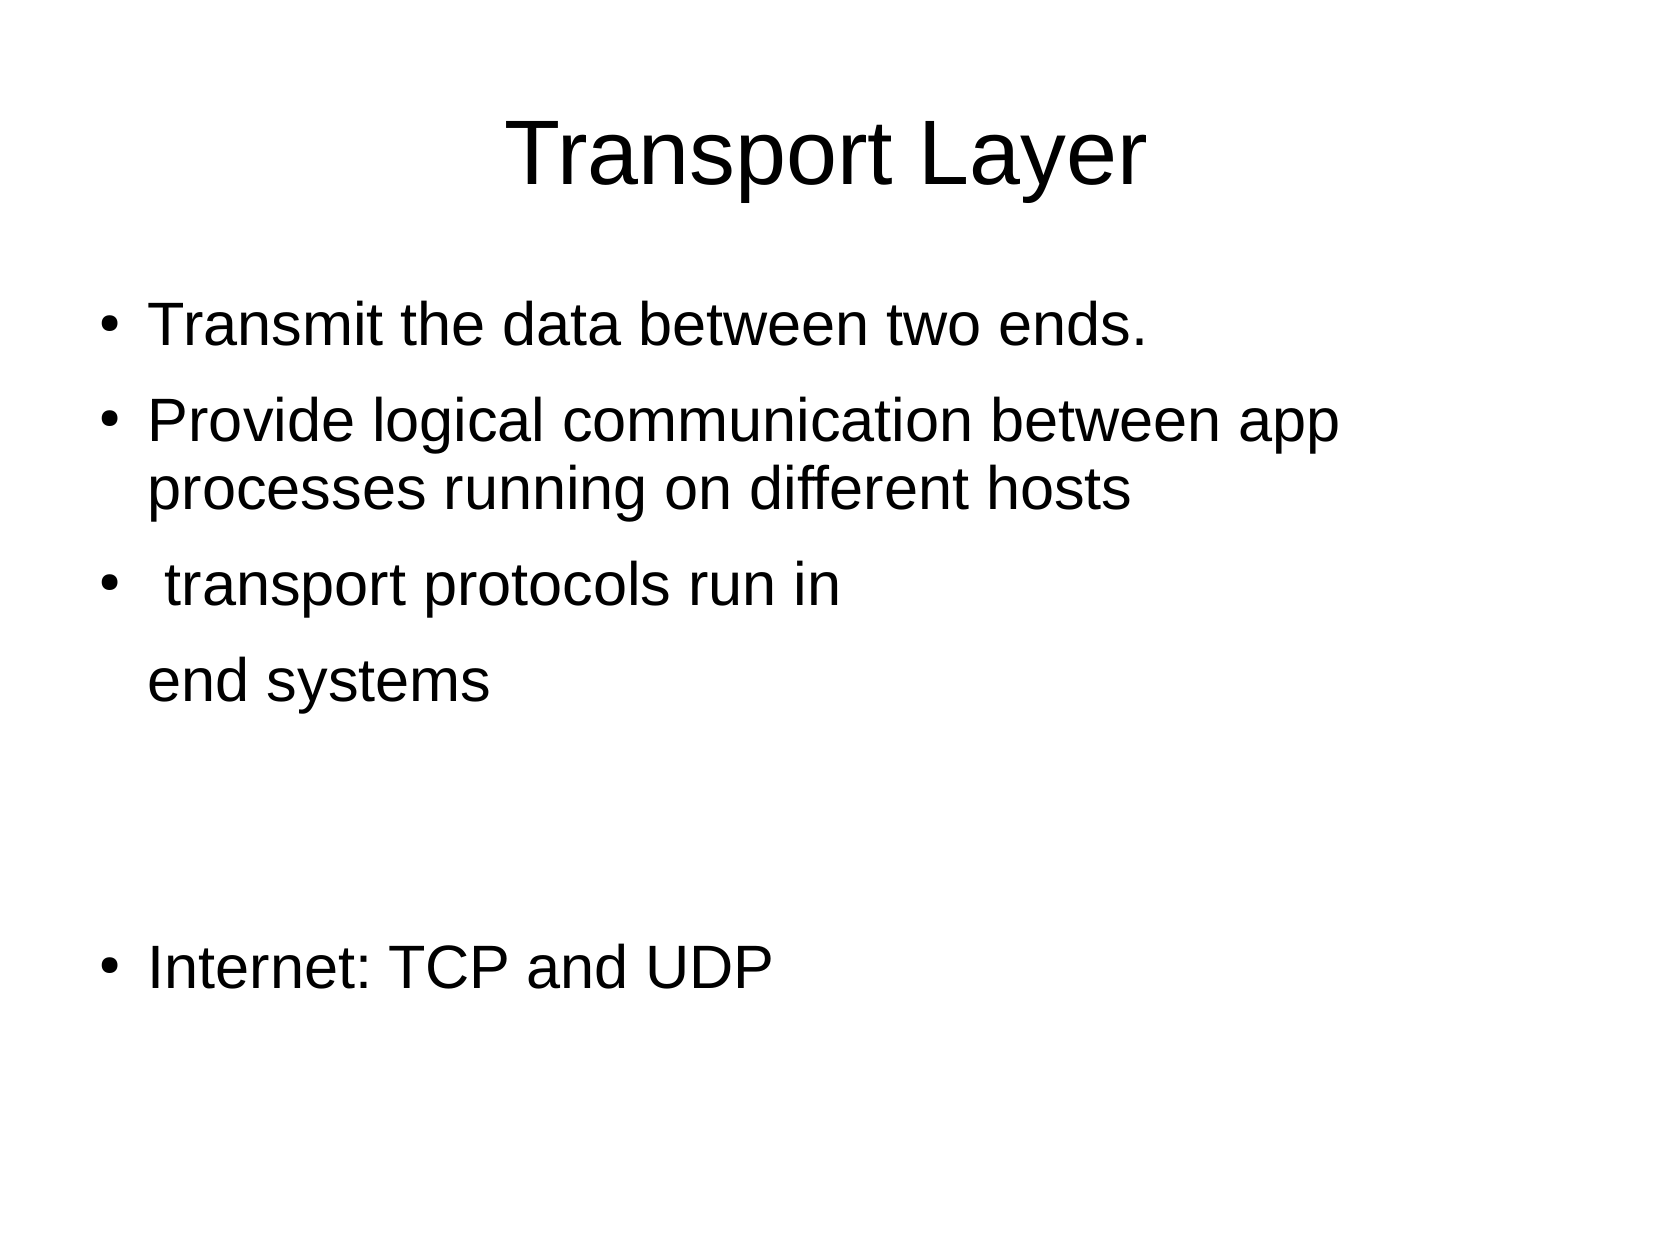

# Transport Layer
Transmit the data between two ends.
Provide logical communication between app processes running on different hosts
 transport protocols run in
end systems
Internet: TCP and UDP